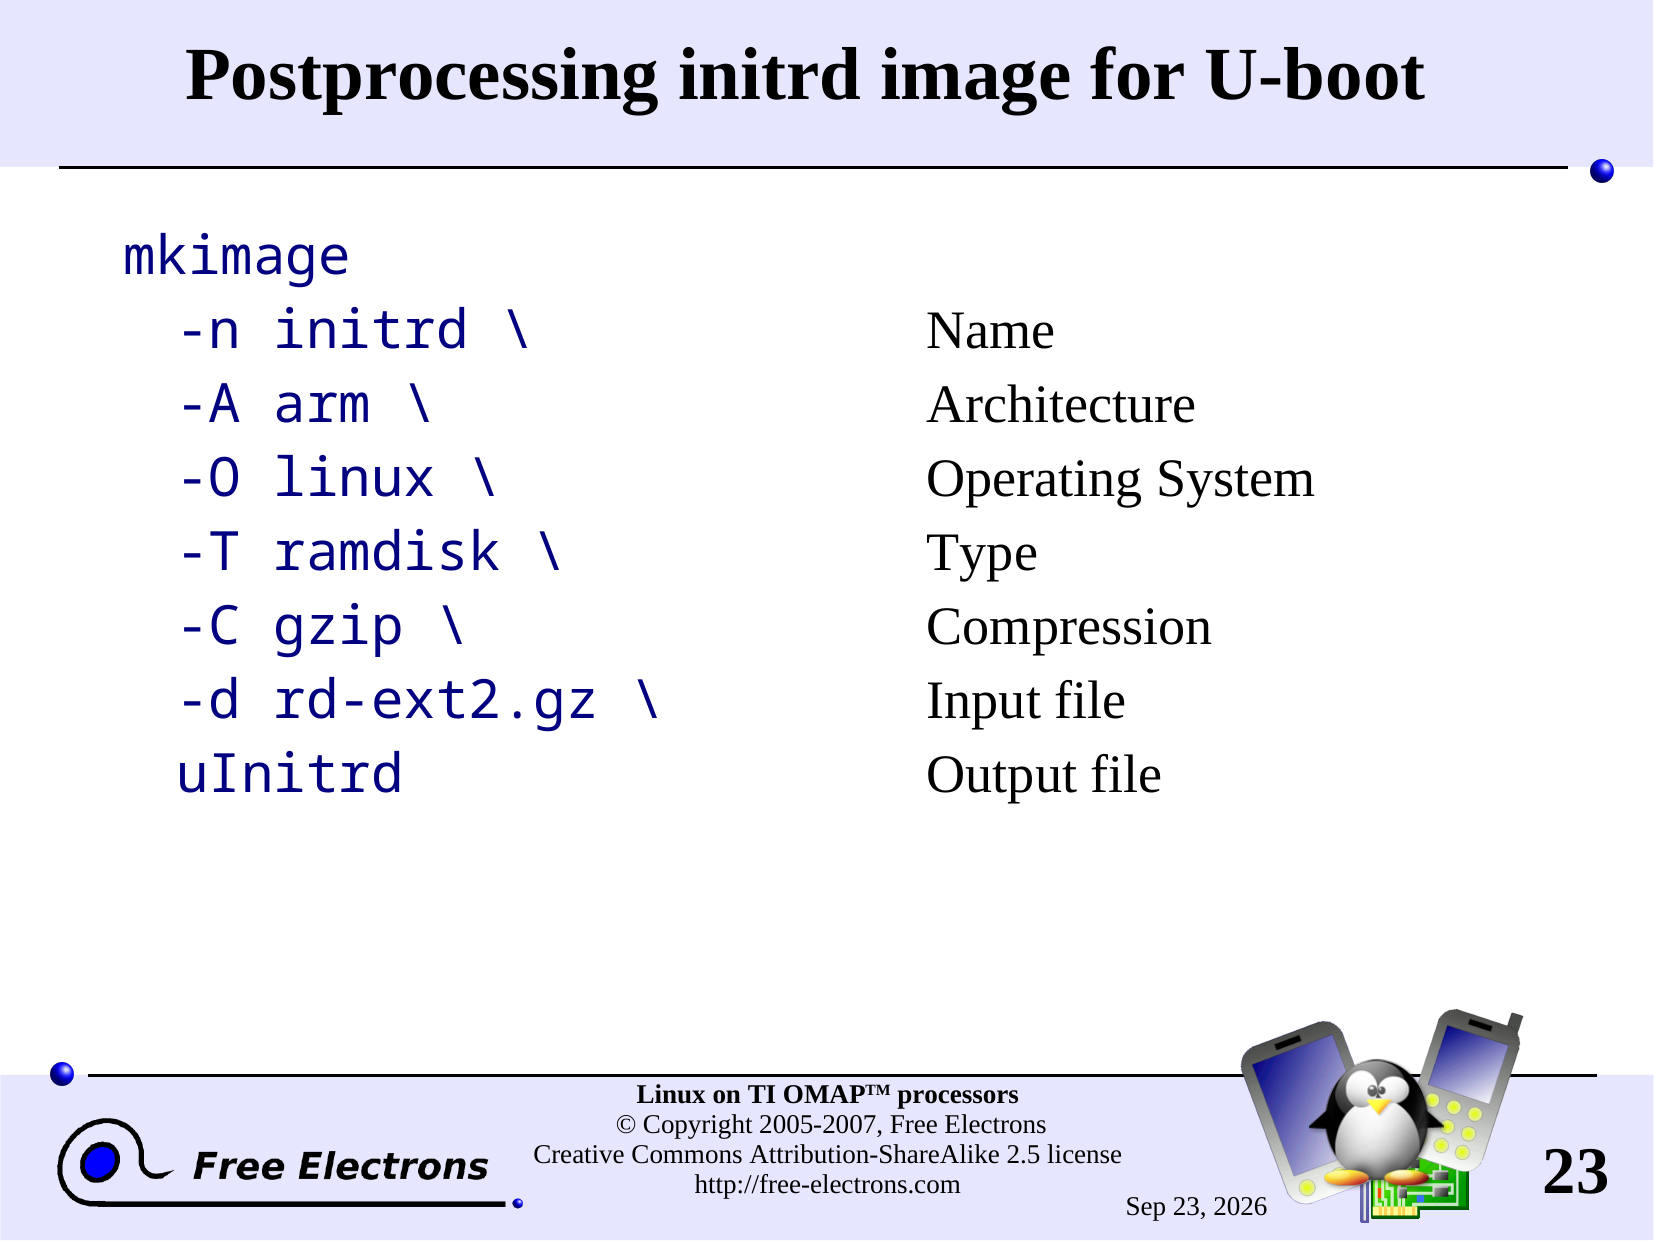

# Postprocessing initrd image for U-boot
mkimage
-n initrd \ 					Name
-A arm \							Architecture
-O linux \						Operating System
-T ramdisk \					Type
-C gzip \							Compression
-d rd-ext2.gz \				Input file
uInitrd							Output file